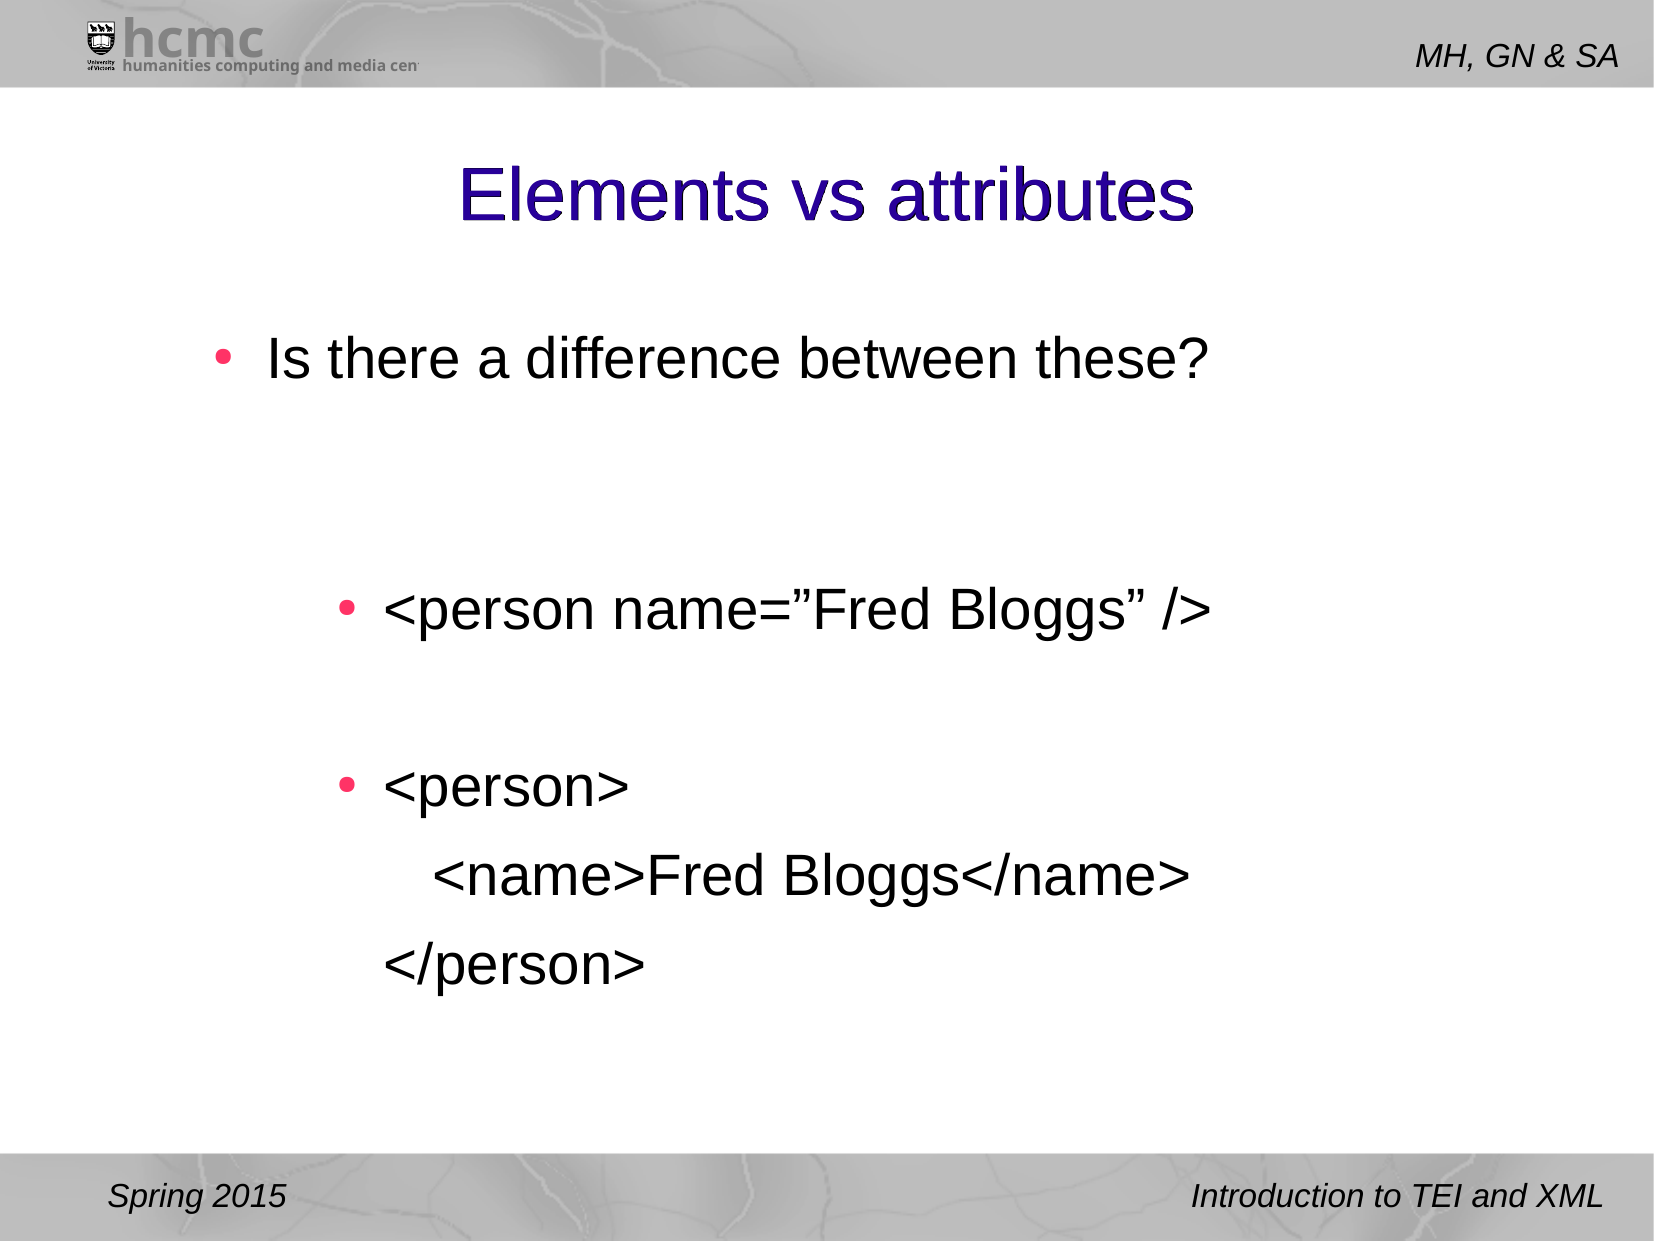

# Elements vs attributes
Is there a difference between these?
<person name=”Fred Bloggs” />
<person>
 <name>Fred Bloggs</name>
</person>